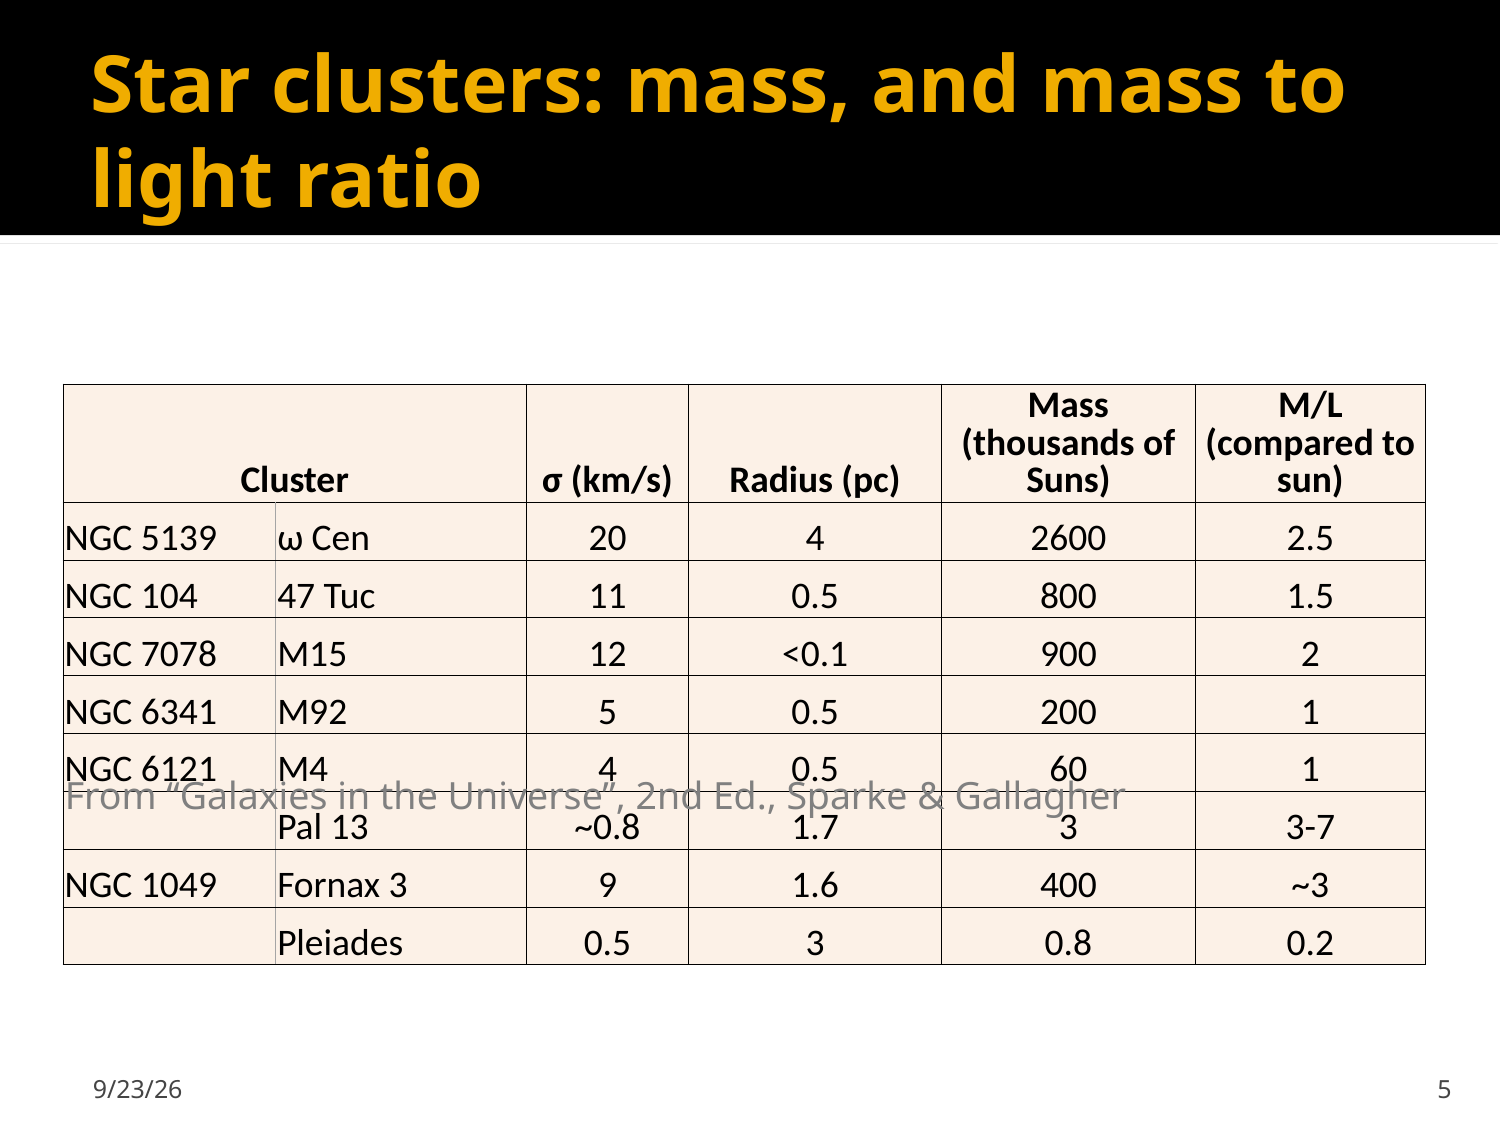

# Star clusters: mass, and mass to light ratio
| Cluster | | σ (km/s) | Radius (pc) | Mass (thousands of Suns) | M/L (compared to sun) |
| --- | --- | --- | --- | --- | --- |
| NGC 5139 | ω Cen | 20 | 4 | 2600 | 2.5 |
| NGC 104 | 47 Tuc | 11 | 0.5 | 800 | 1.5 |
| NGC 7078 | M15 | 12 | <0.1 | 900 | 2 |
| NGC 6341 | M92 | 5 | 0.5 | 200 | 1 |
| NGC 6121 | M4 | 4 | 0.5 | 60 | 1 |
| | Pal 13 | ~0.8 | 1.7 | 3 | 3-7 |
| NGC 1049 | Fornax 3 | 9 | 1.6 | 400 | ~3 |
| | Pleiades | 0.5 | 3 | 0.8 | 0.2 |
From “Galaxies in the Universe”, 2nd Ed., Sparke & Gallagher